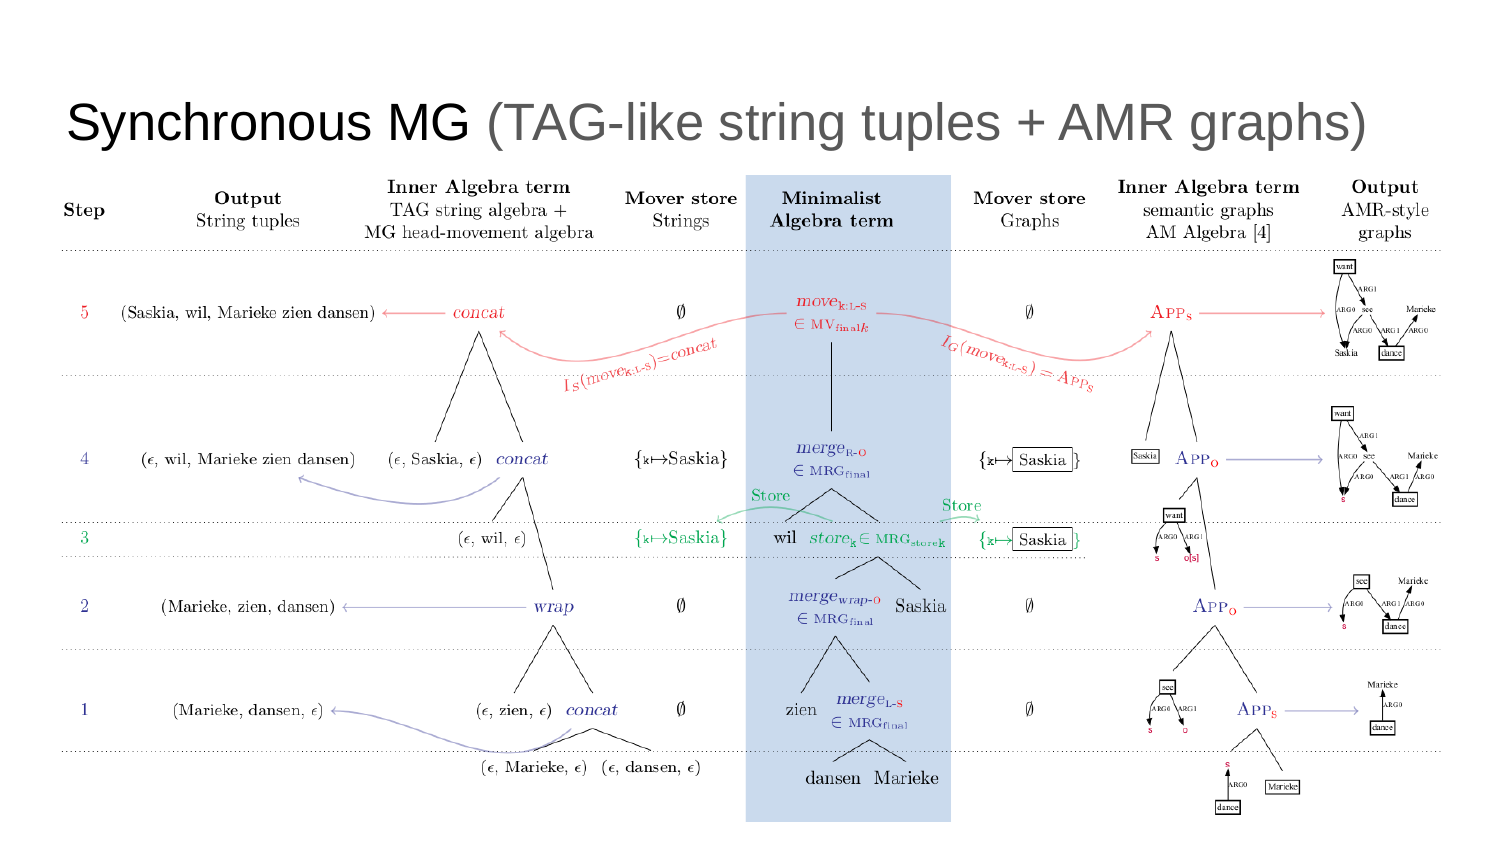

# Synchronous MG (TAG-like string tuples + AMR graphs)